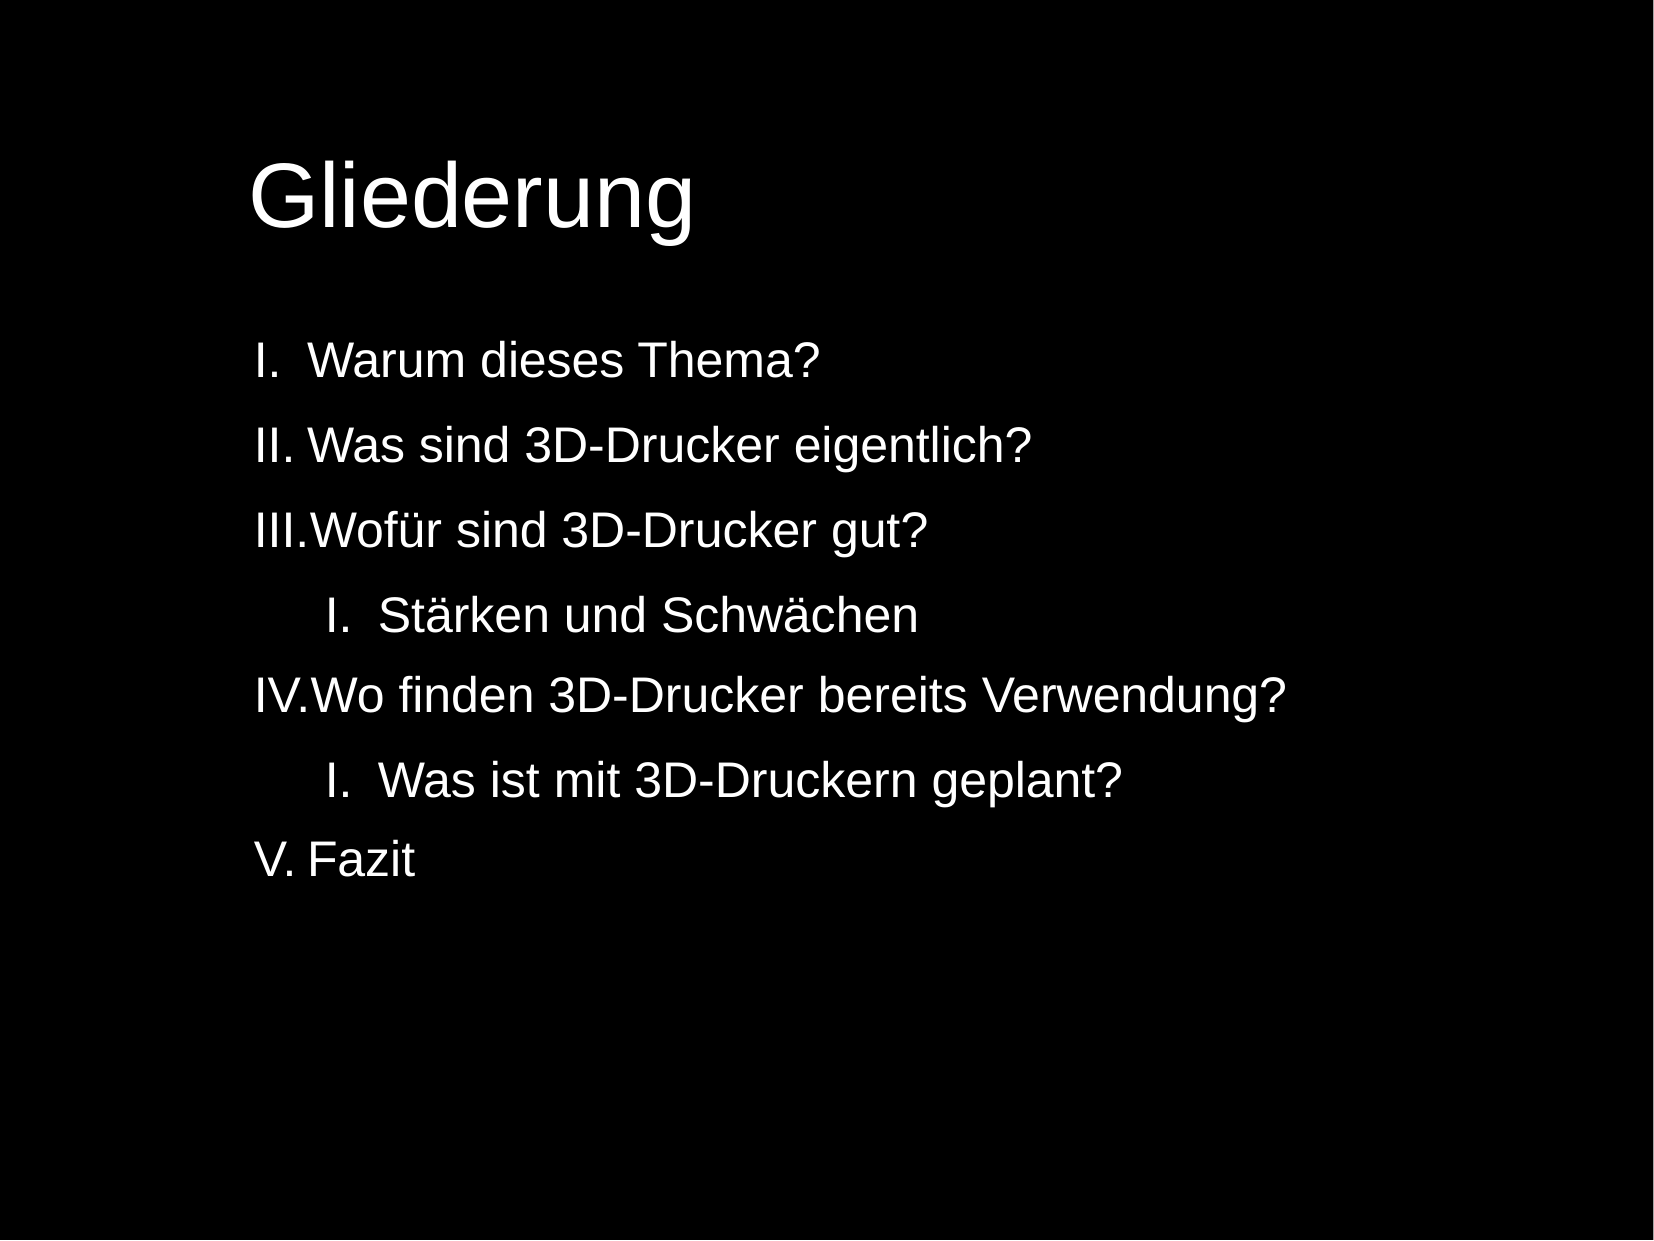

# Gliederung
Warum dieses Thema?
Was sind 3D-Drucker eigentlich?
Wofür sind 3D-Drucker gut?
Stärken und Schwächen
Wo finden 3D-Drucker bereits Verwendung?
Was ist mit 3D-Druckern geplant?
Fazit